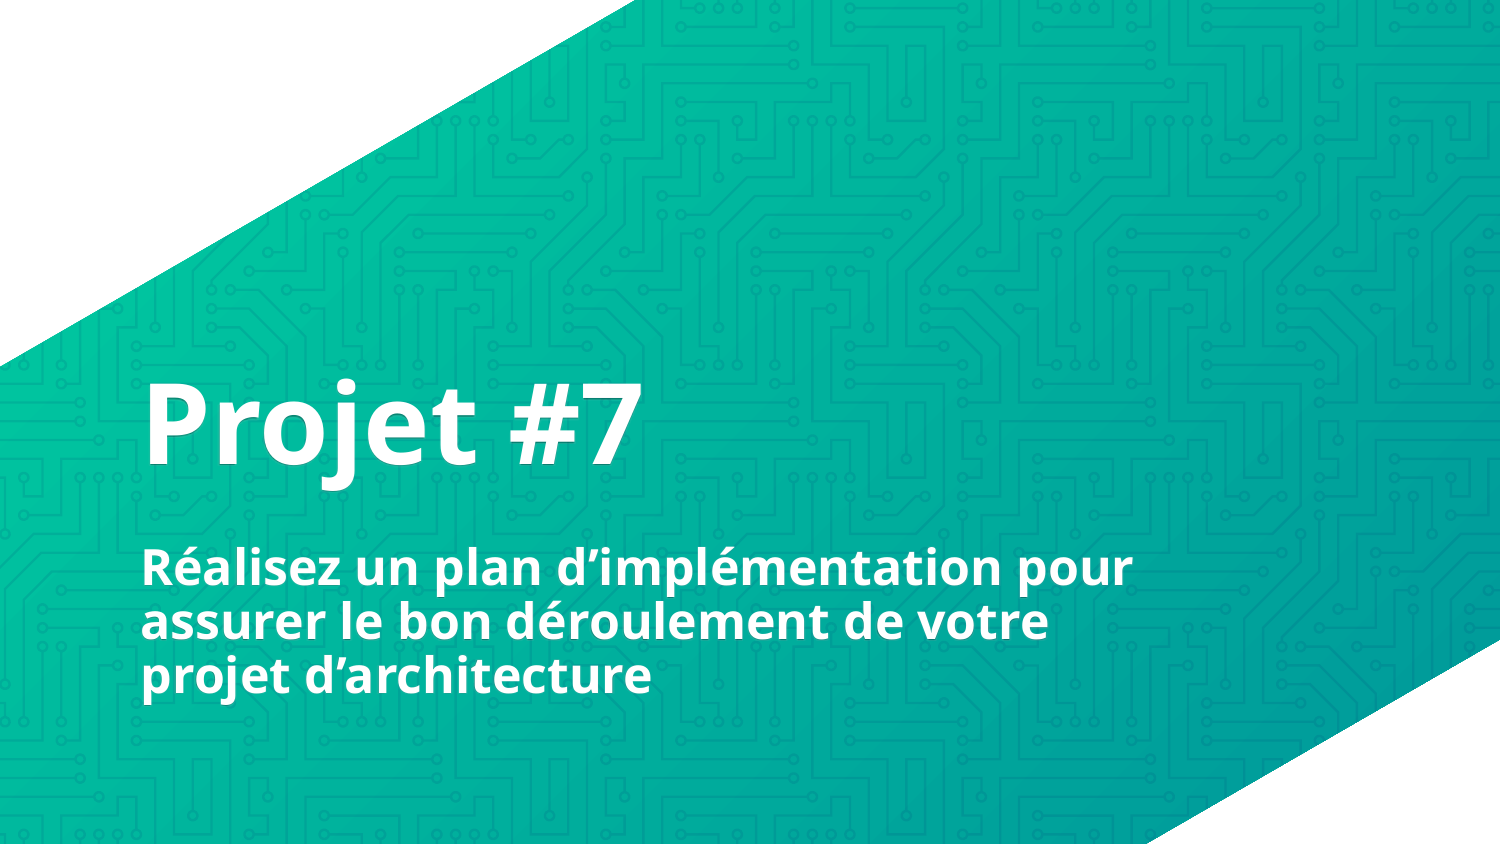

# Projet #7 Réalisez un plan d’implémentation pour assurer le bon déroulement de votre projet d’architecture